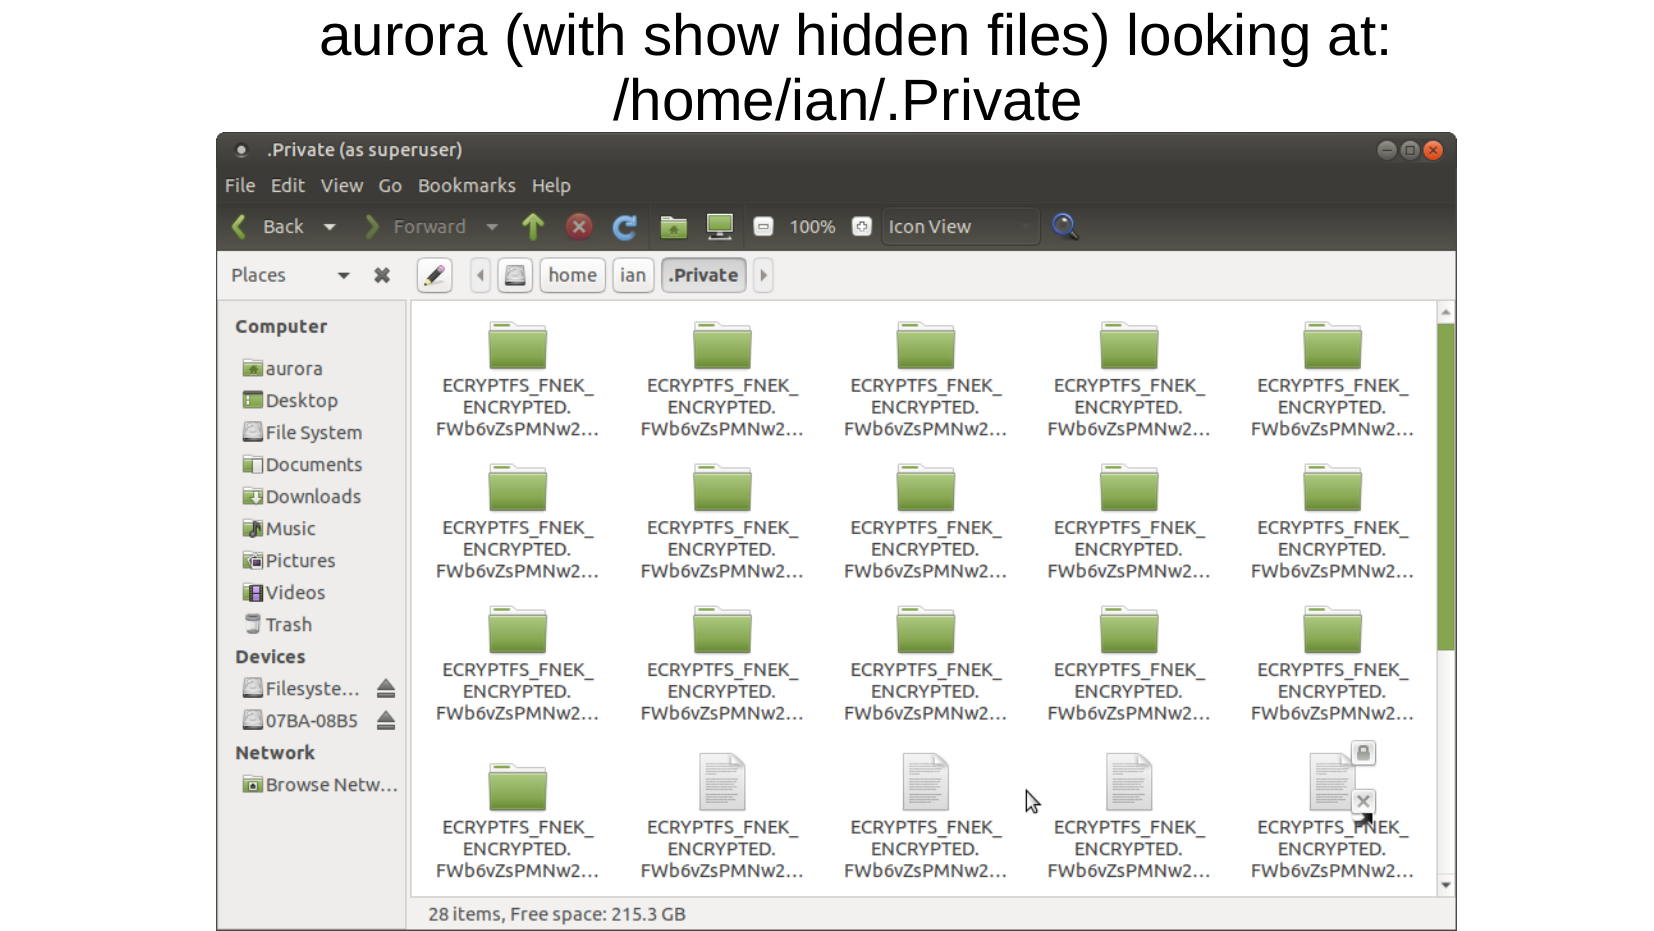

# aurora (with show hidden files) looking at: /home/ian/.Private